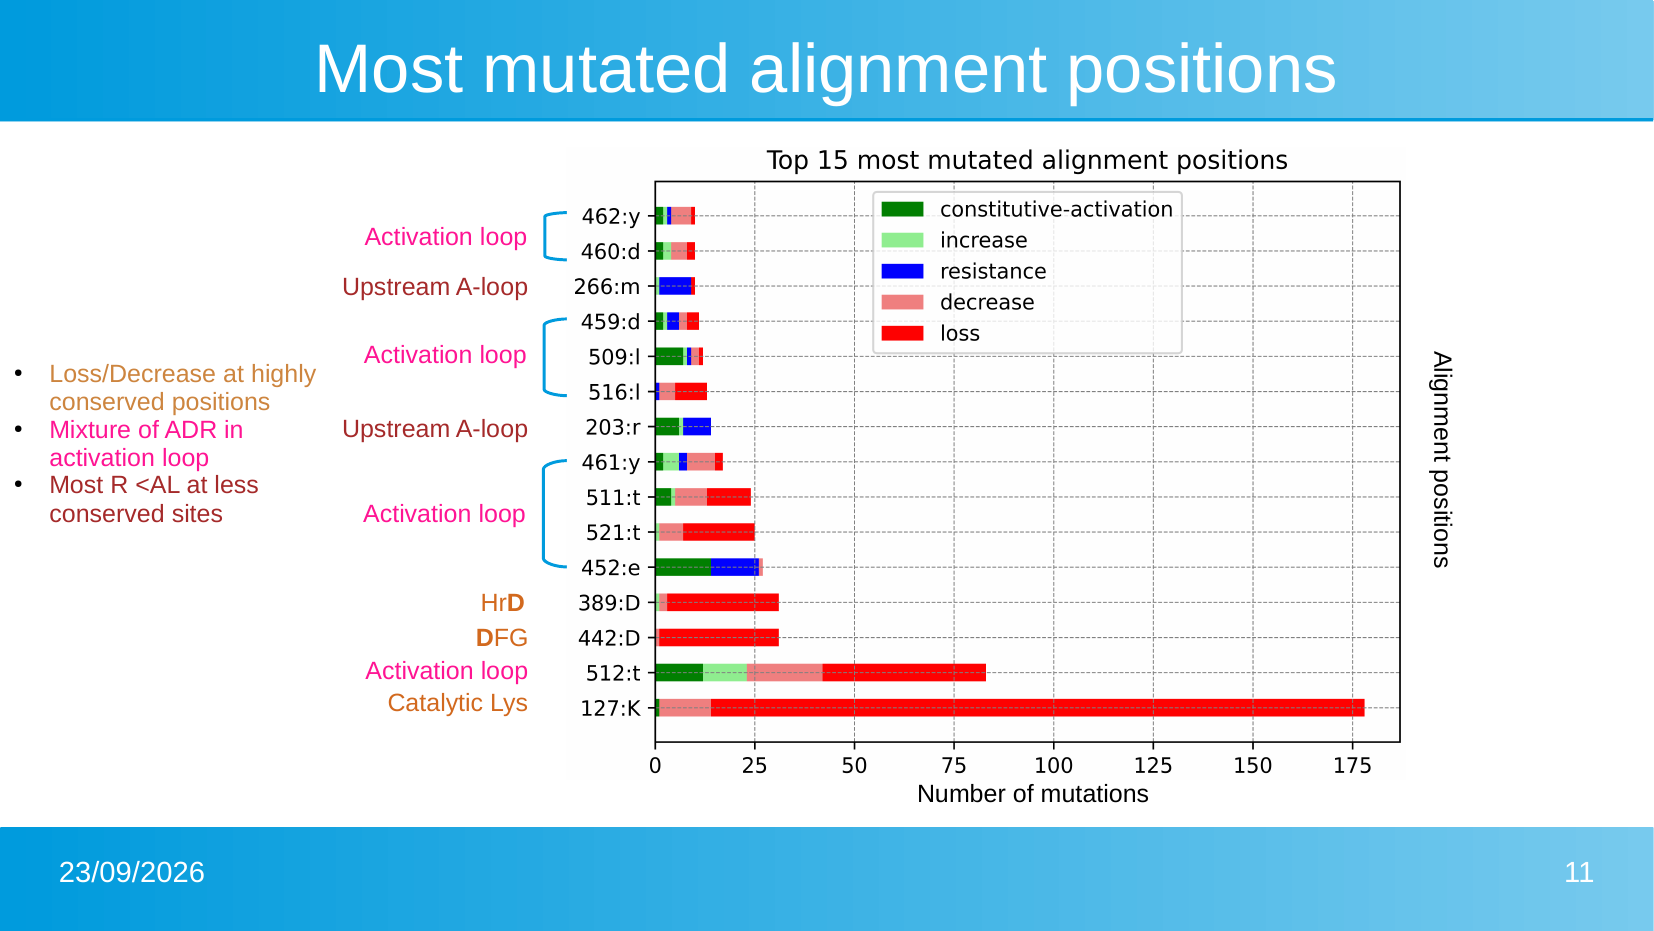

# Most mutated alignment positions
Activation loop
Upstream A-loop
Loss/Decrease at highly conserved positions
Mixture of ADR in activation loop
Most R <AL at less conserved sites
Activation loop
Upstream A-loop
Alignment positions
Activation loop
HrD
DFG
Activation loop
Catalytic Lys
Number of mutations
11